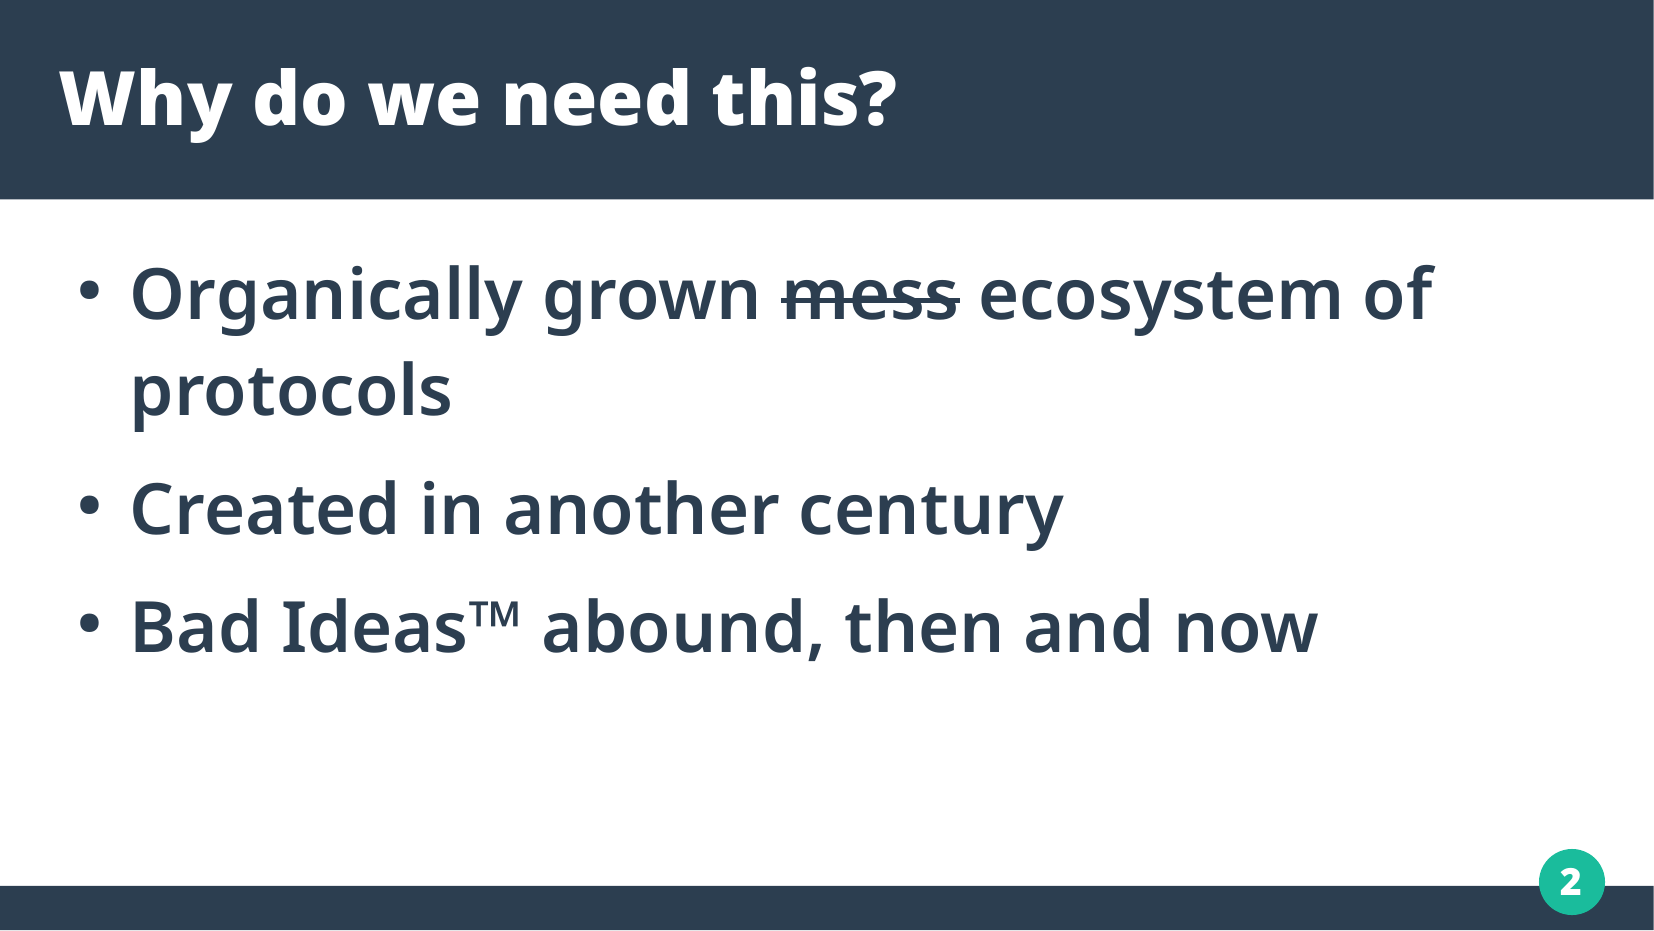

# Why do we need this?
Organically grown mess ecosystem of protocols
Created in another century
Bad Ideas™ abound, then and now
2